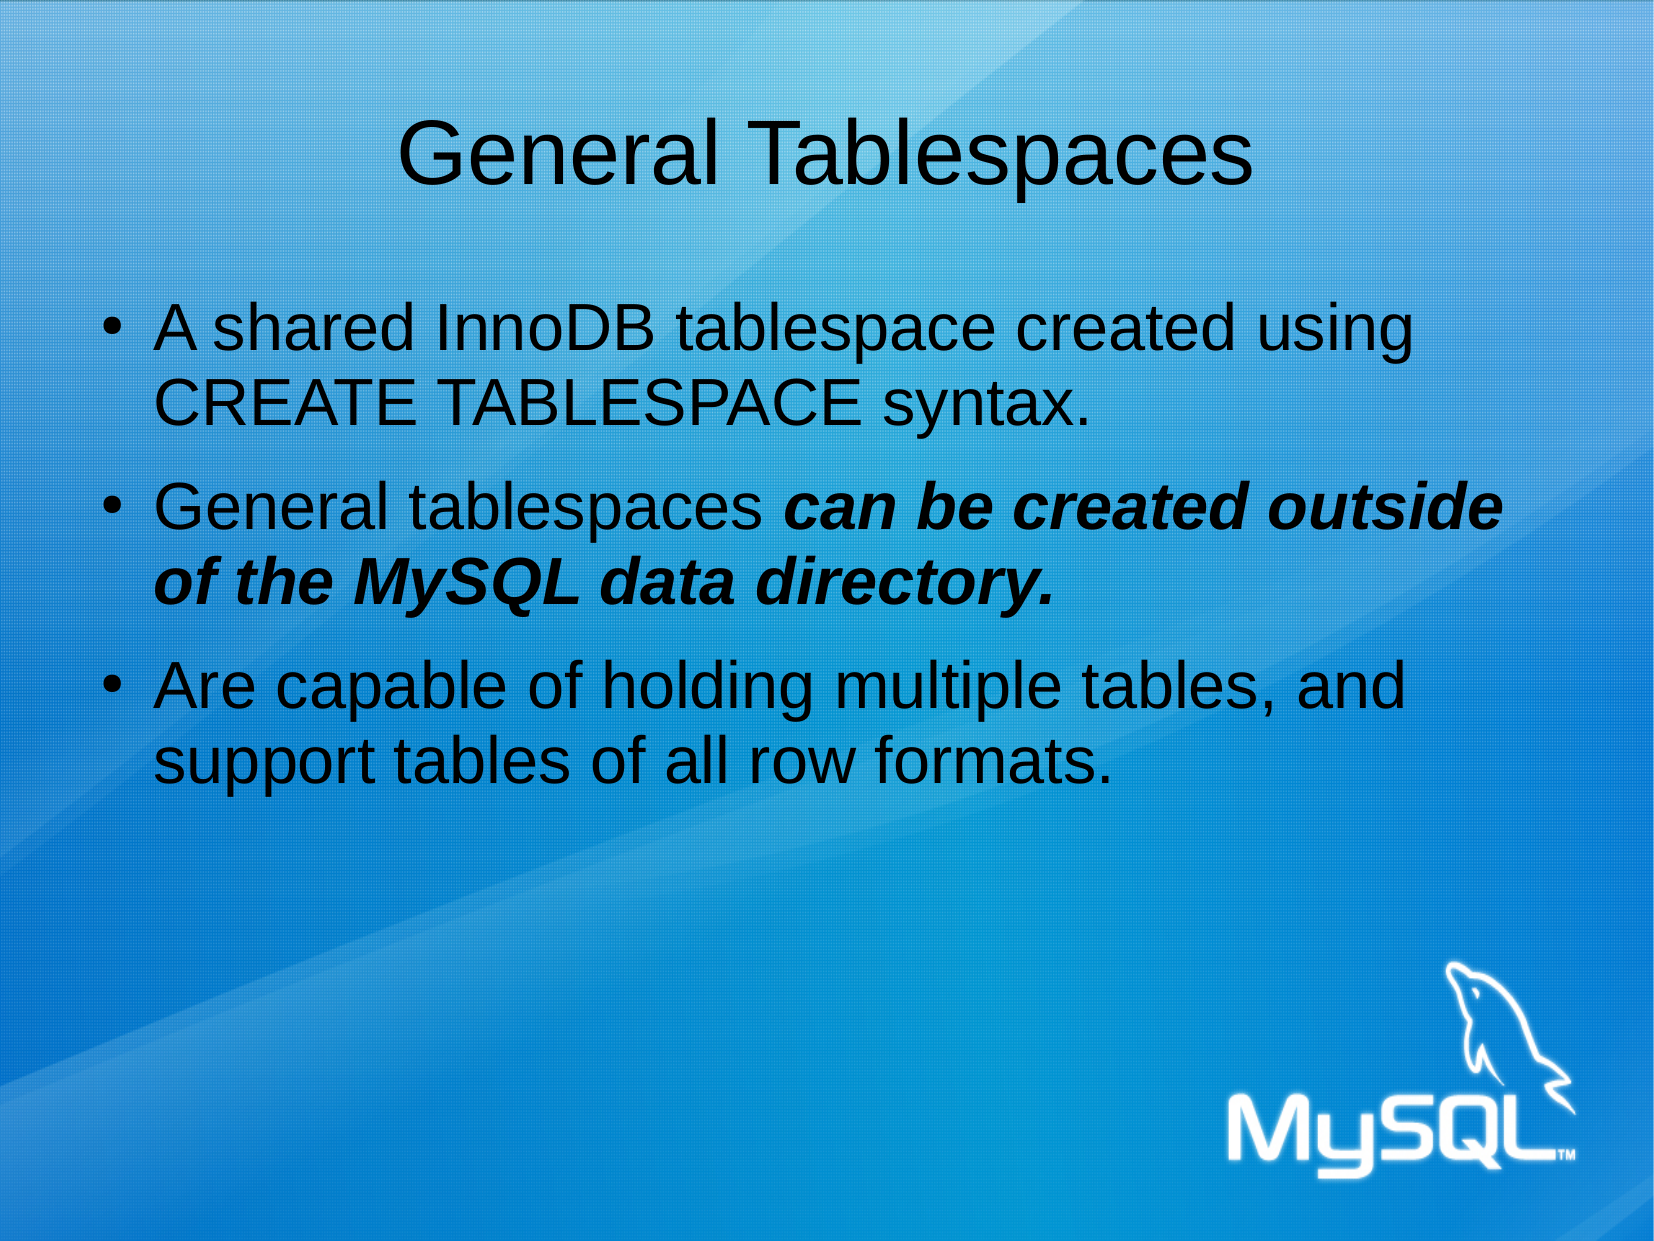

# General Tablespaces
A shared InnoDB tablespace created using CREATE TABLESPACE syntax.
General tablespaces can be created outside of the MySQL data directory.
Are capable of holding multiple tables, and support tables of all row formats.